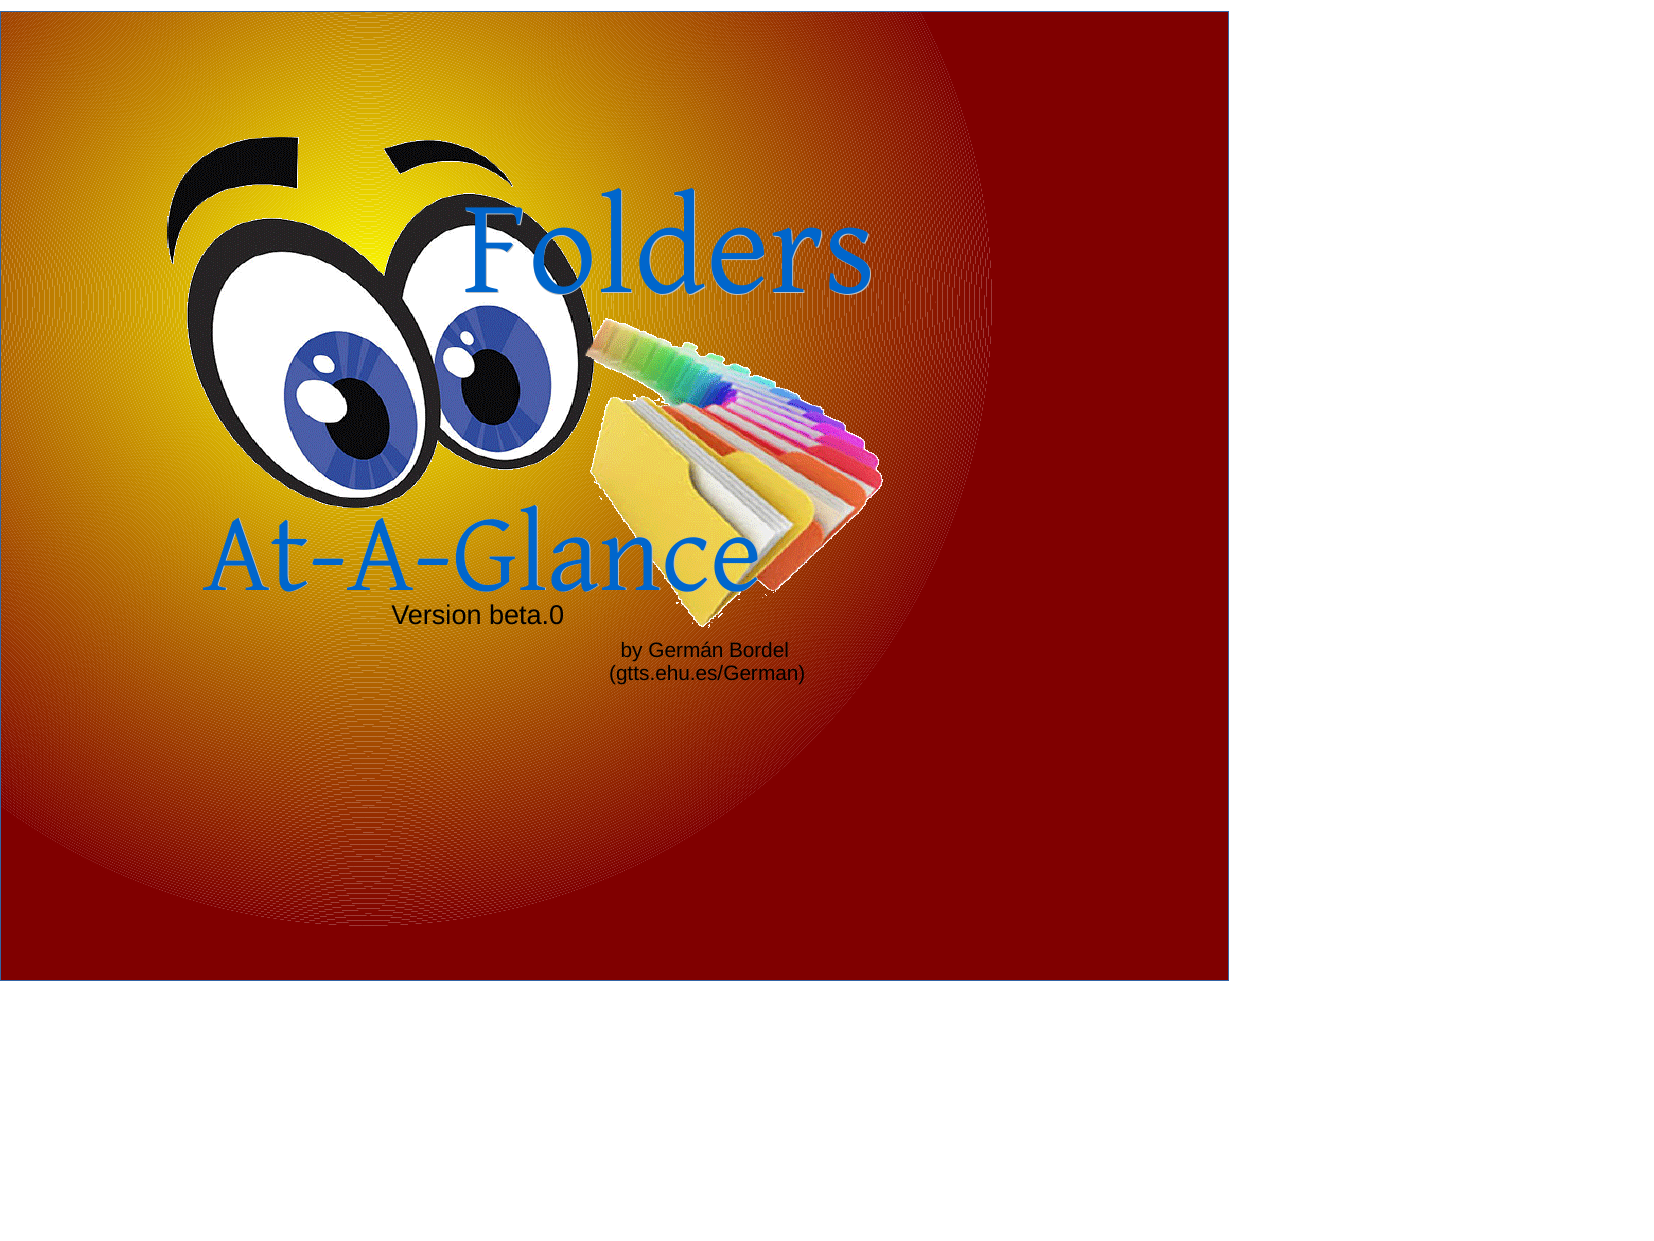

Folders
At-A-Glance
Version beta.0
 by Germán Bordel
(gtts.ehu.es/German)